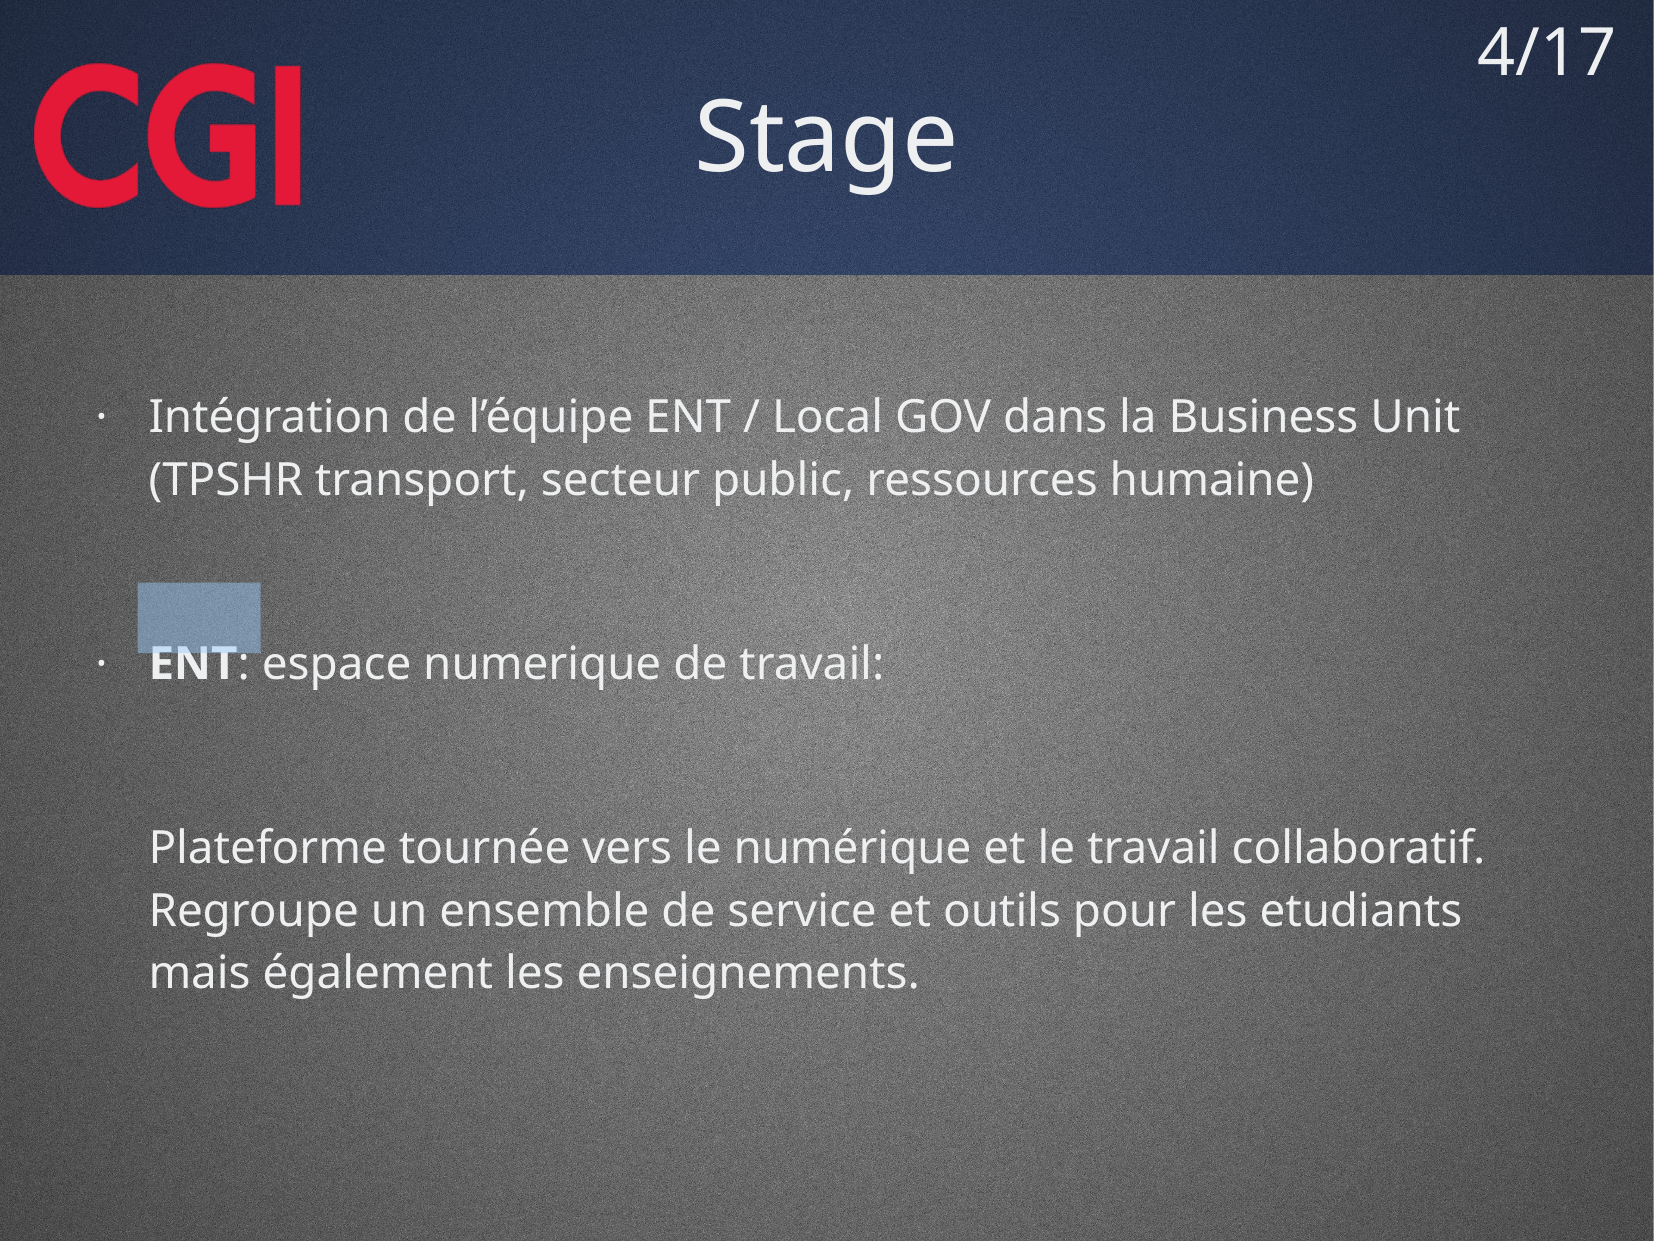

4/17
# Stage
Intégration de l’équipe ENT / Local GOV dans la Business Unit (TPSHR transport, secteur public, ressources humaine)
ENT: espace numerique de travail:
Plateforme tournée vers le numérique et le travail collaboratif. Regroupe un ensemble de service et outils pour les etudiants mais également les enseignements.